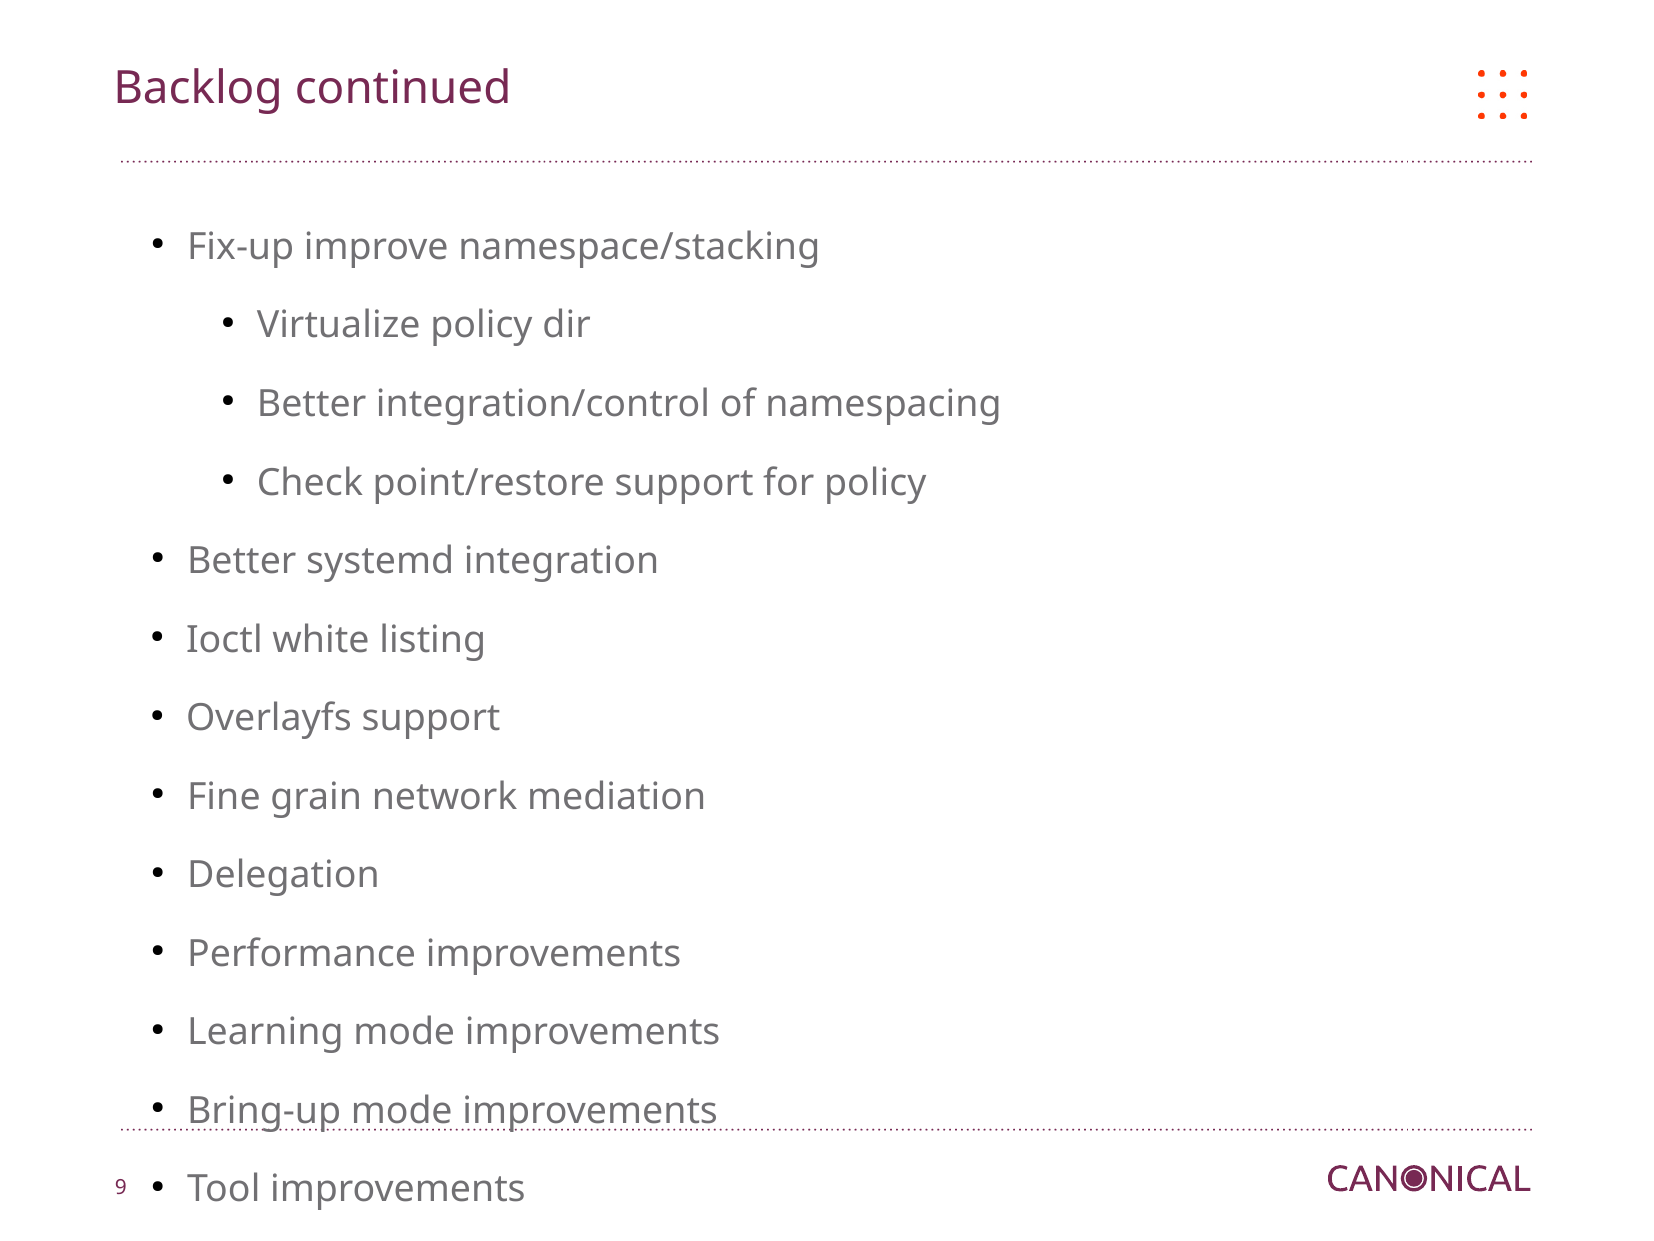

# Backlog continued
Fix-up improve namespace/stacking
Virtualize policy dir
Better integration/control of namespacing
Check point/restore support for policy
Better systemd integration
Ioctl white listing
Overlayfs support
Fine grain network mediation
Delegation
Performance improvements
Learning mode improvements
Bring-up mode improvements
Tool improvements
...